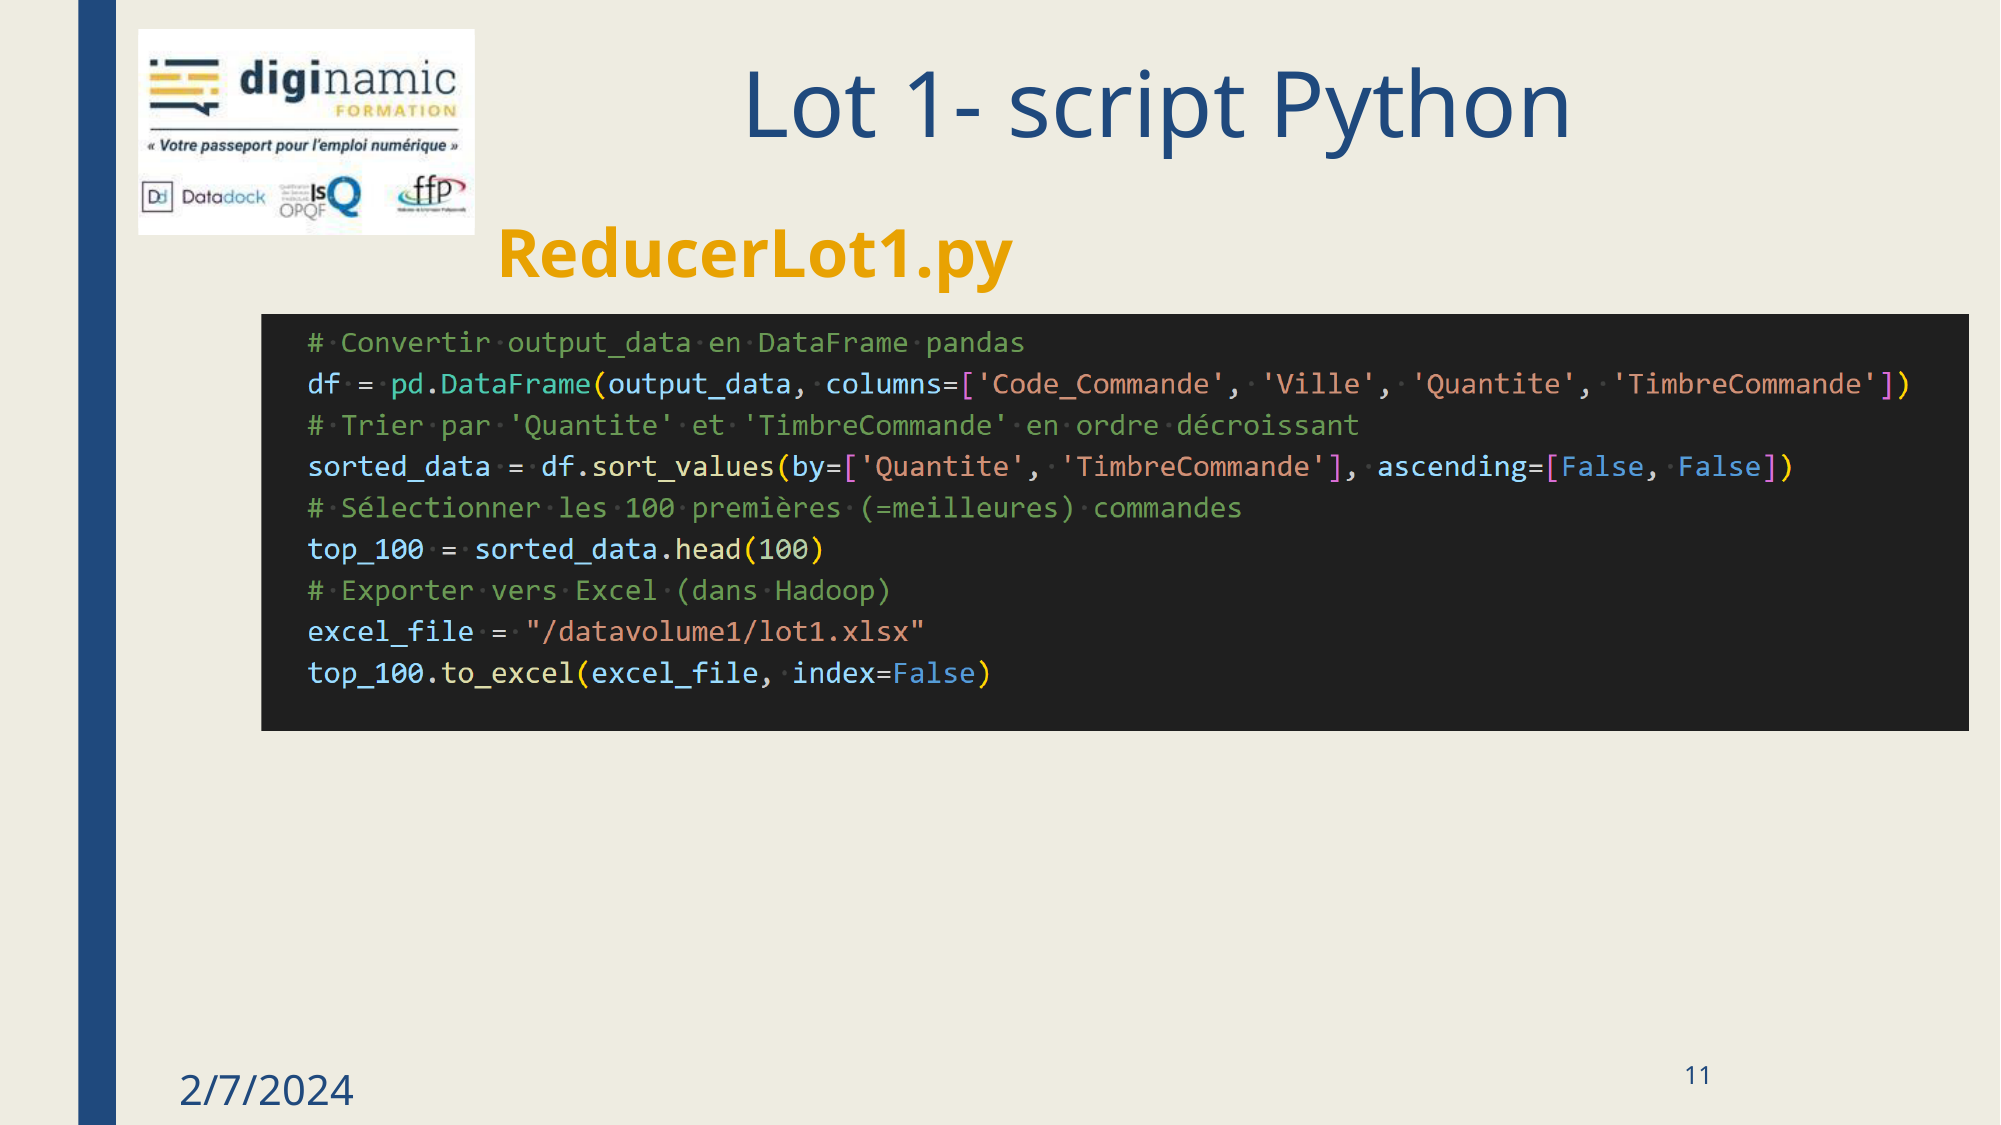

# Lot 1- script Python
ReducerLot1.py
11
2/7/2024